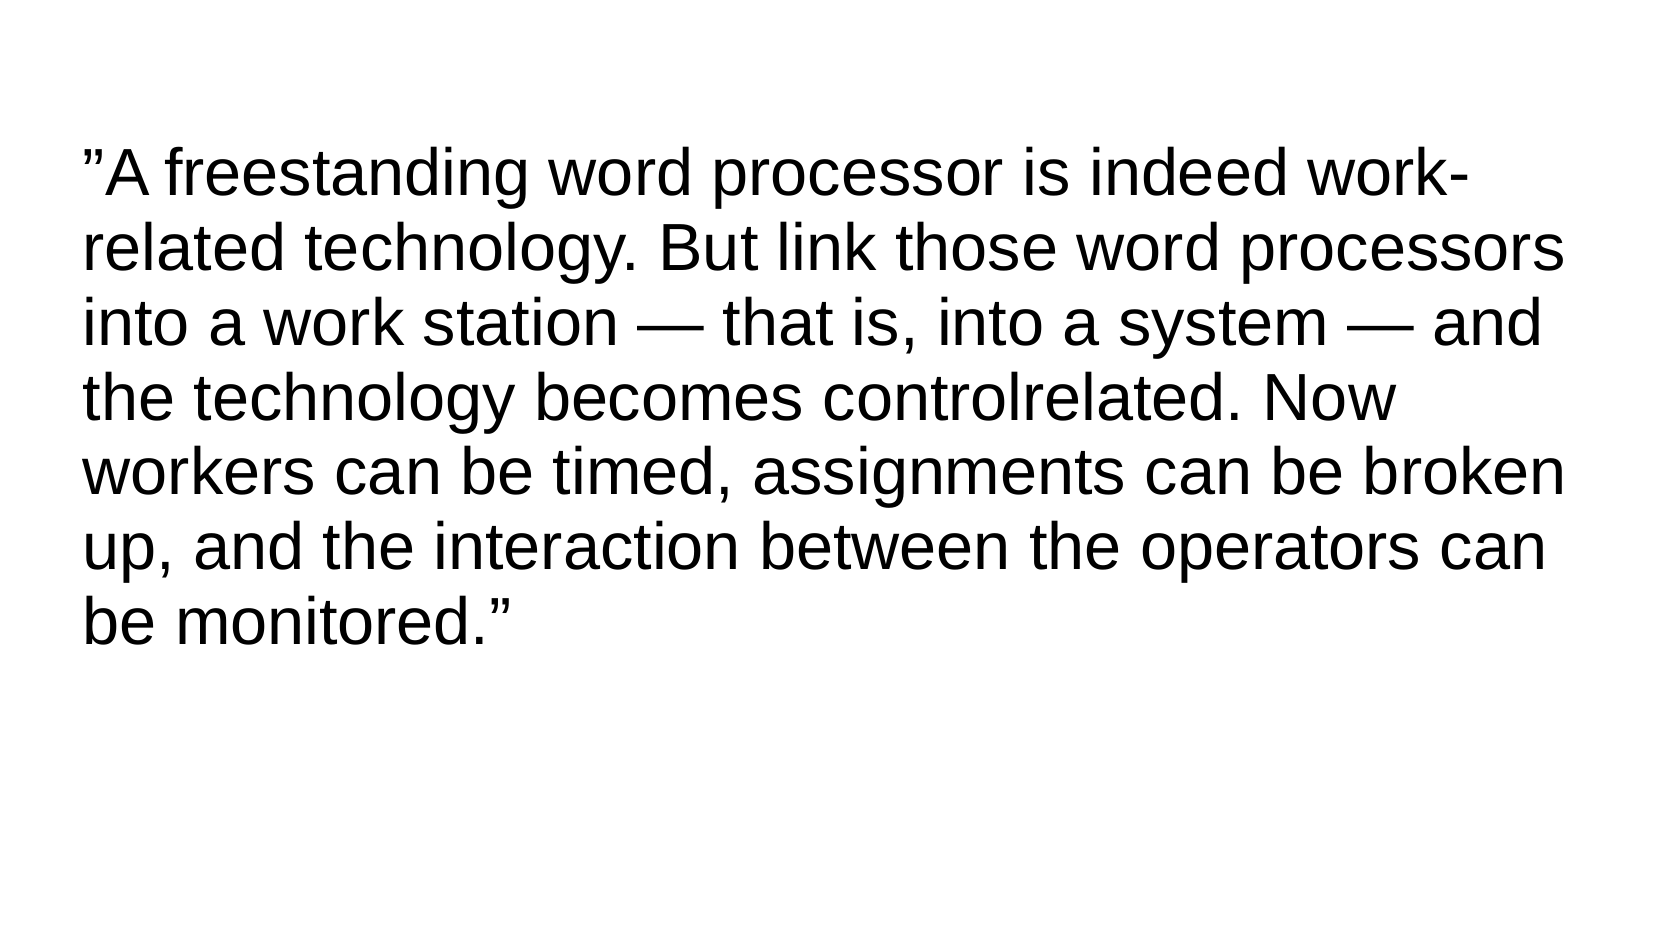

# ”A freestanding word processor is indeed work-related technology. But link those word processors into a work station — that is, into a system — and the technology becomes controlrelated. Now workers can be timed, assignments can be broken up, and the interaction between the operators can be monitored.”